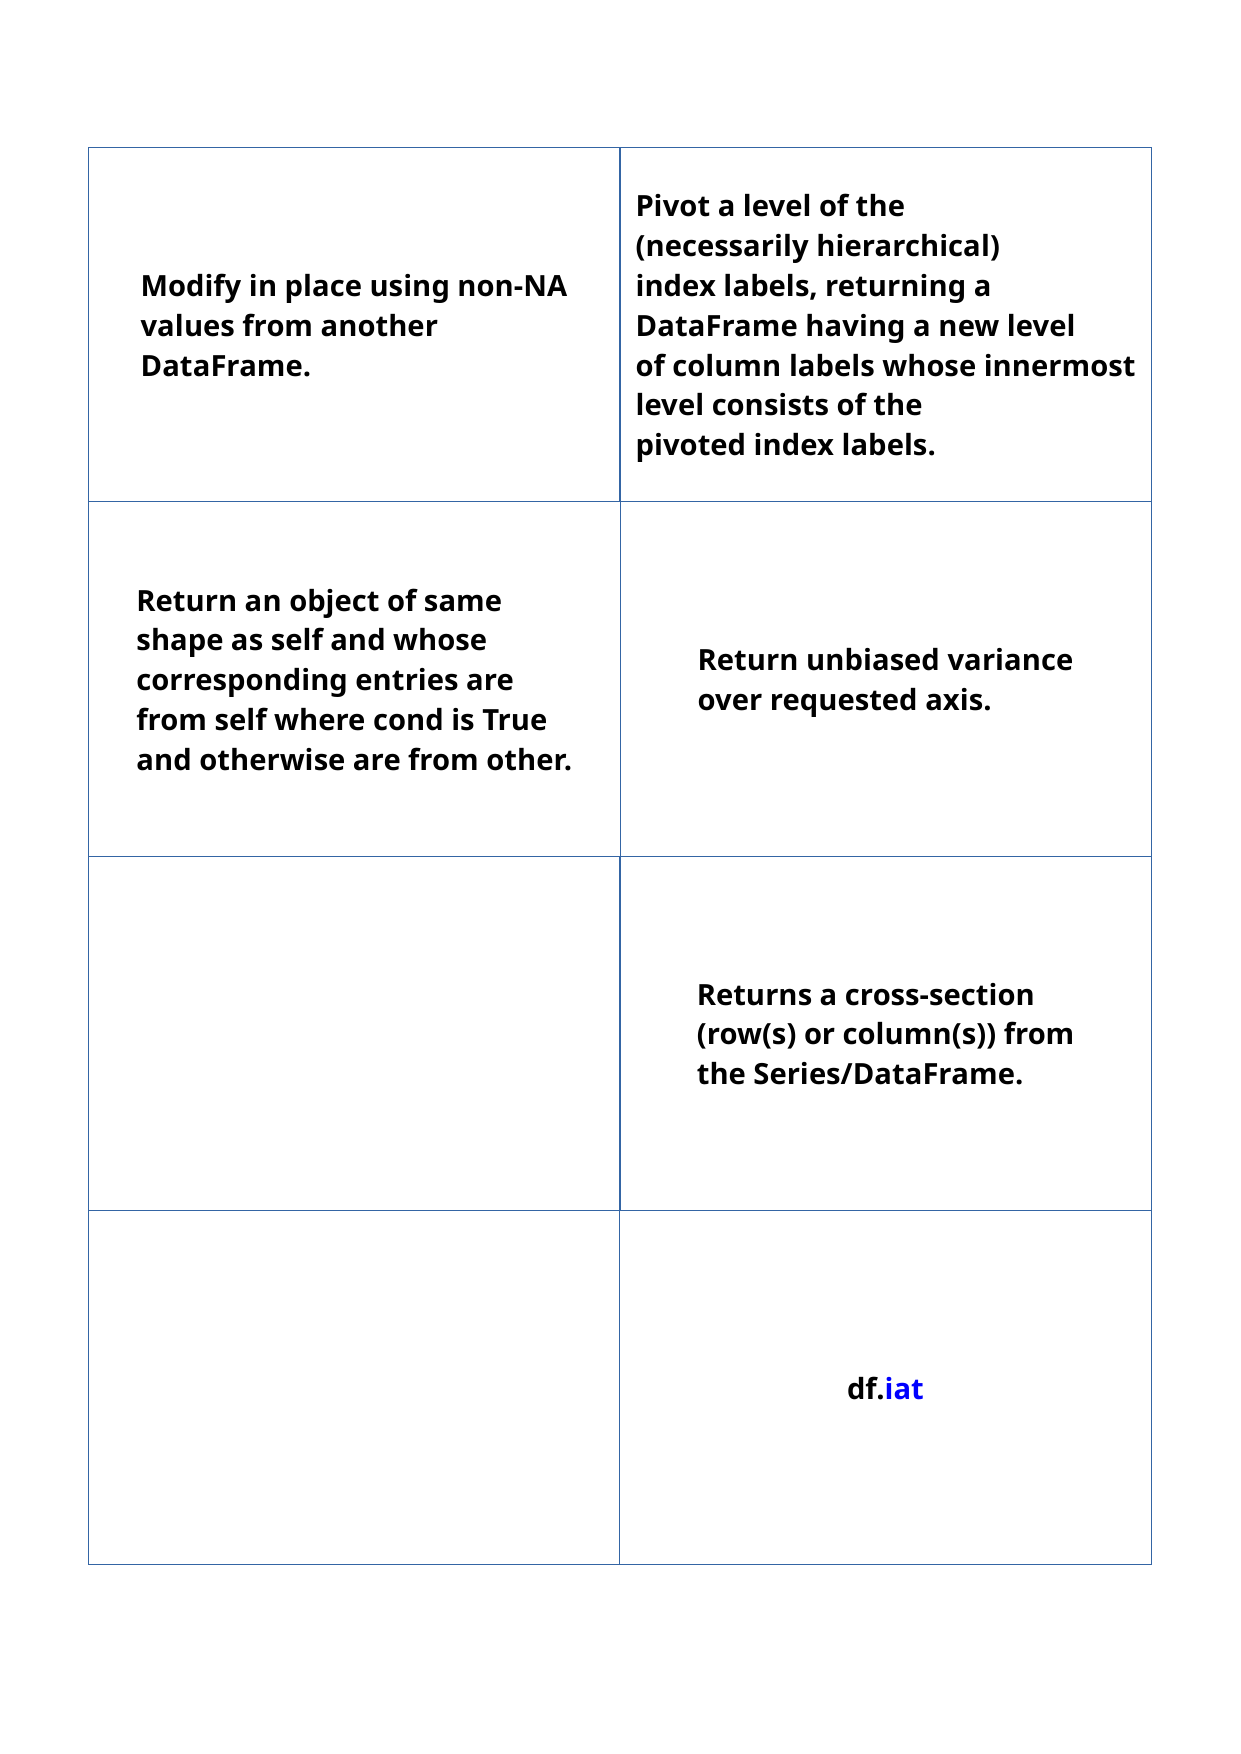

Modify in place using non-NA
values from another
DataFrame.
Pivot a level of the
(necessarily hierarchical)
index labels, returning a
DataFrame having a new level
of column labels whose innermost
level consists of the
pivoted index labels.
Return an object of same
shape as self and whose
corresponding entries are
from self where cond is True
and otherwise are from other.
Return unbiased variance
over requested axis.
Returns a cross-section
(row(s) or column(s)) from
the Series/DataFrame.
df.iat